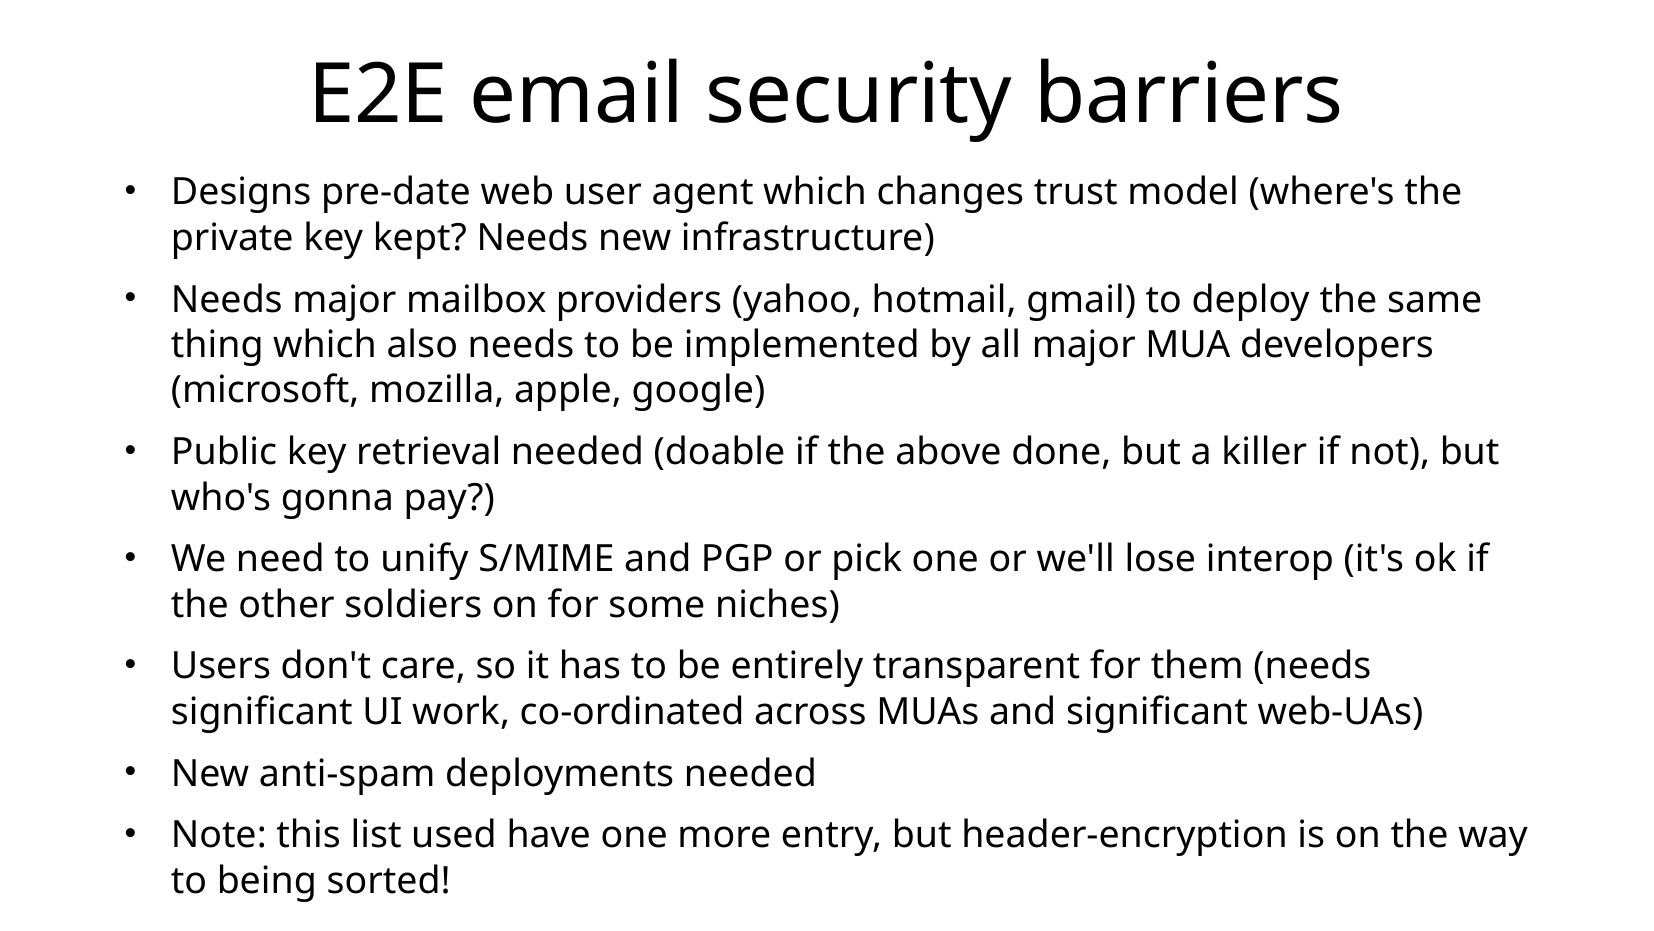

E2E email security barriers
Designs pre-date web user agent which changes trust model (where's the private key kept? Needs new infrastructure)
Needs major mailbox providers (yahoo, hotmail, gmail) to deploy the same thing which also needs to be implemented by all major MUA developers (microsoft, mozilla, apple, google)
Public key retrieval needed (doable if the above done, but a killer if not), but who's gonna pay?)
We need to unify S/MIME and PGP or pick one or we'll lose interop (it's ok if the other soldiers on for some niches)
Users don't care, so it has to be entirely transparent for them (needs significant UI work, co-ordinated across MUAs and significant web-UAs)
New anti-spam deployments needed
Note: this list used have one more entry, but header-encryption is on the way to being sorted!